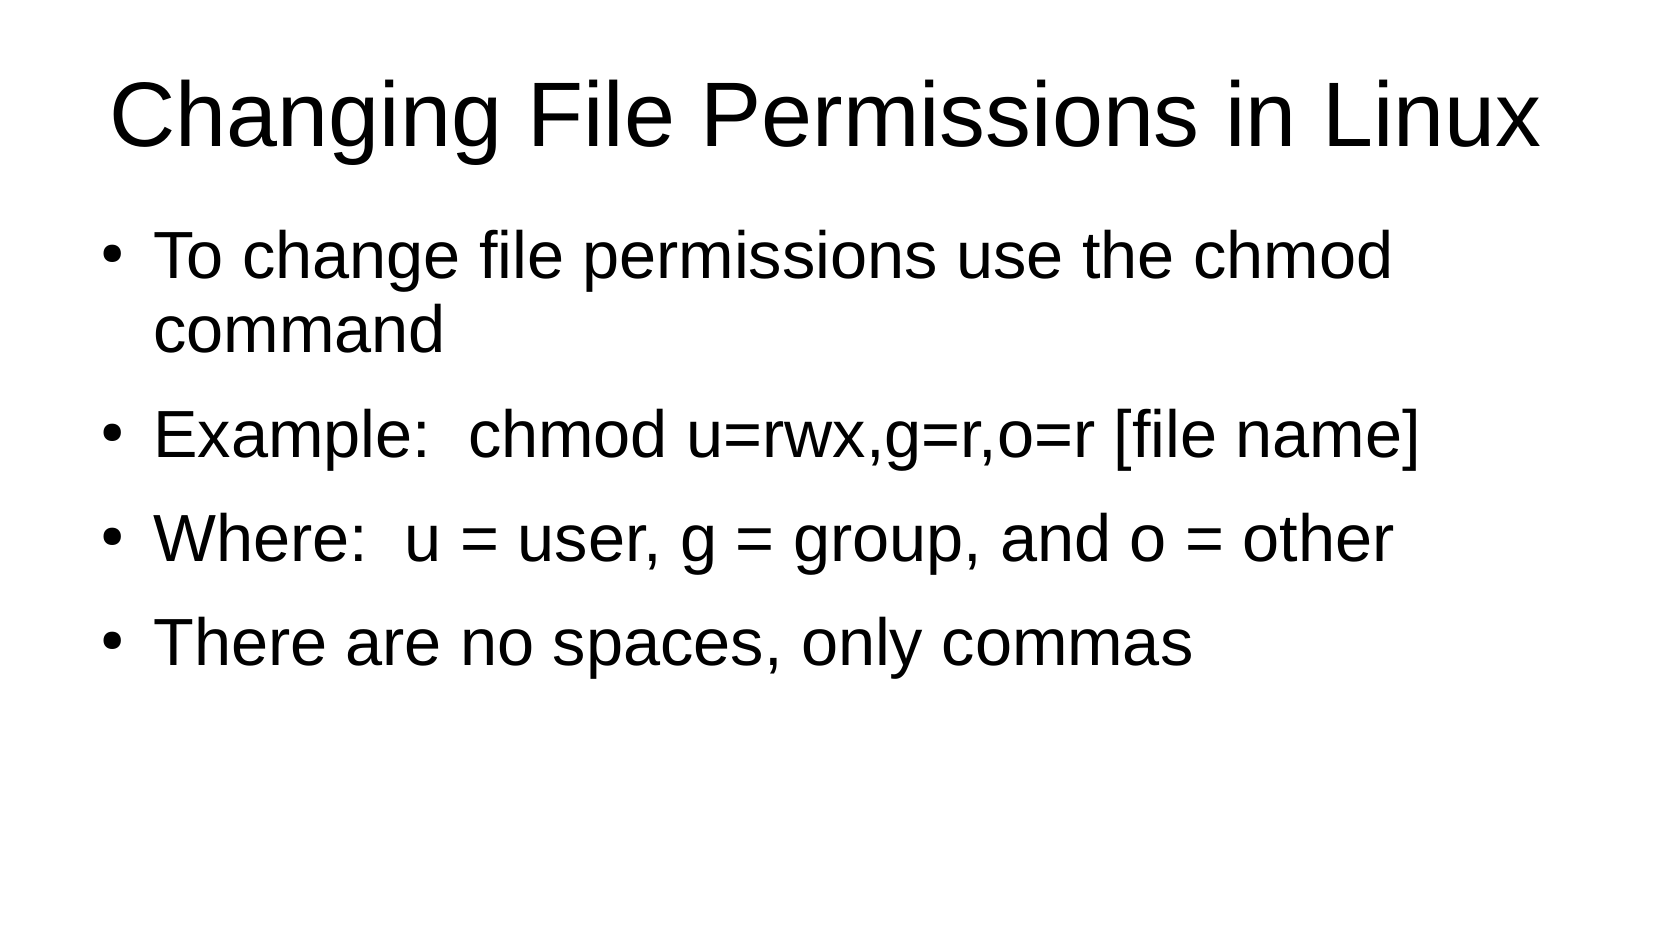

# Changing File Permissions in Linux
To change file permissions use the chmod command
Example: chmod u=rwx,g=r,o=r [file name]
Where: u = user, g = group, and o = other
There are no spaces, only commas